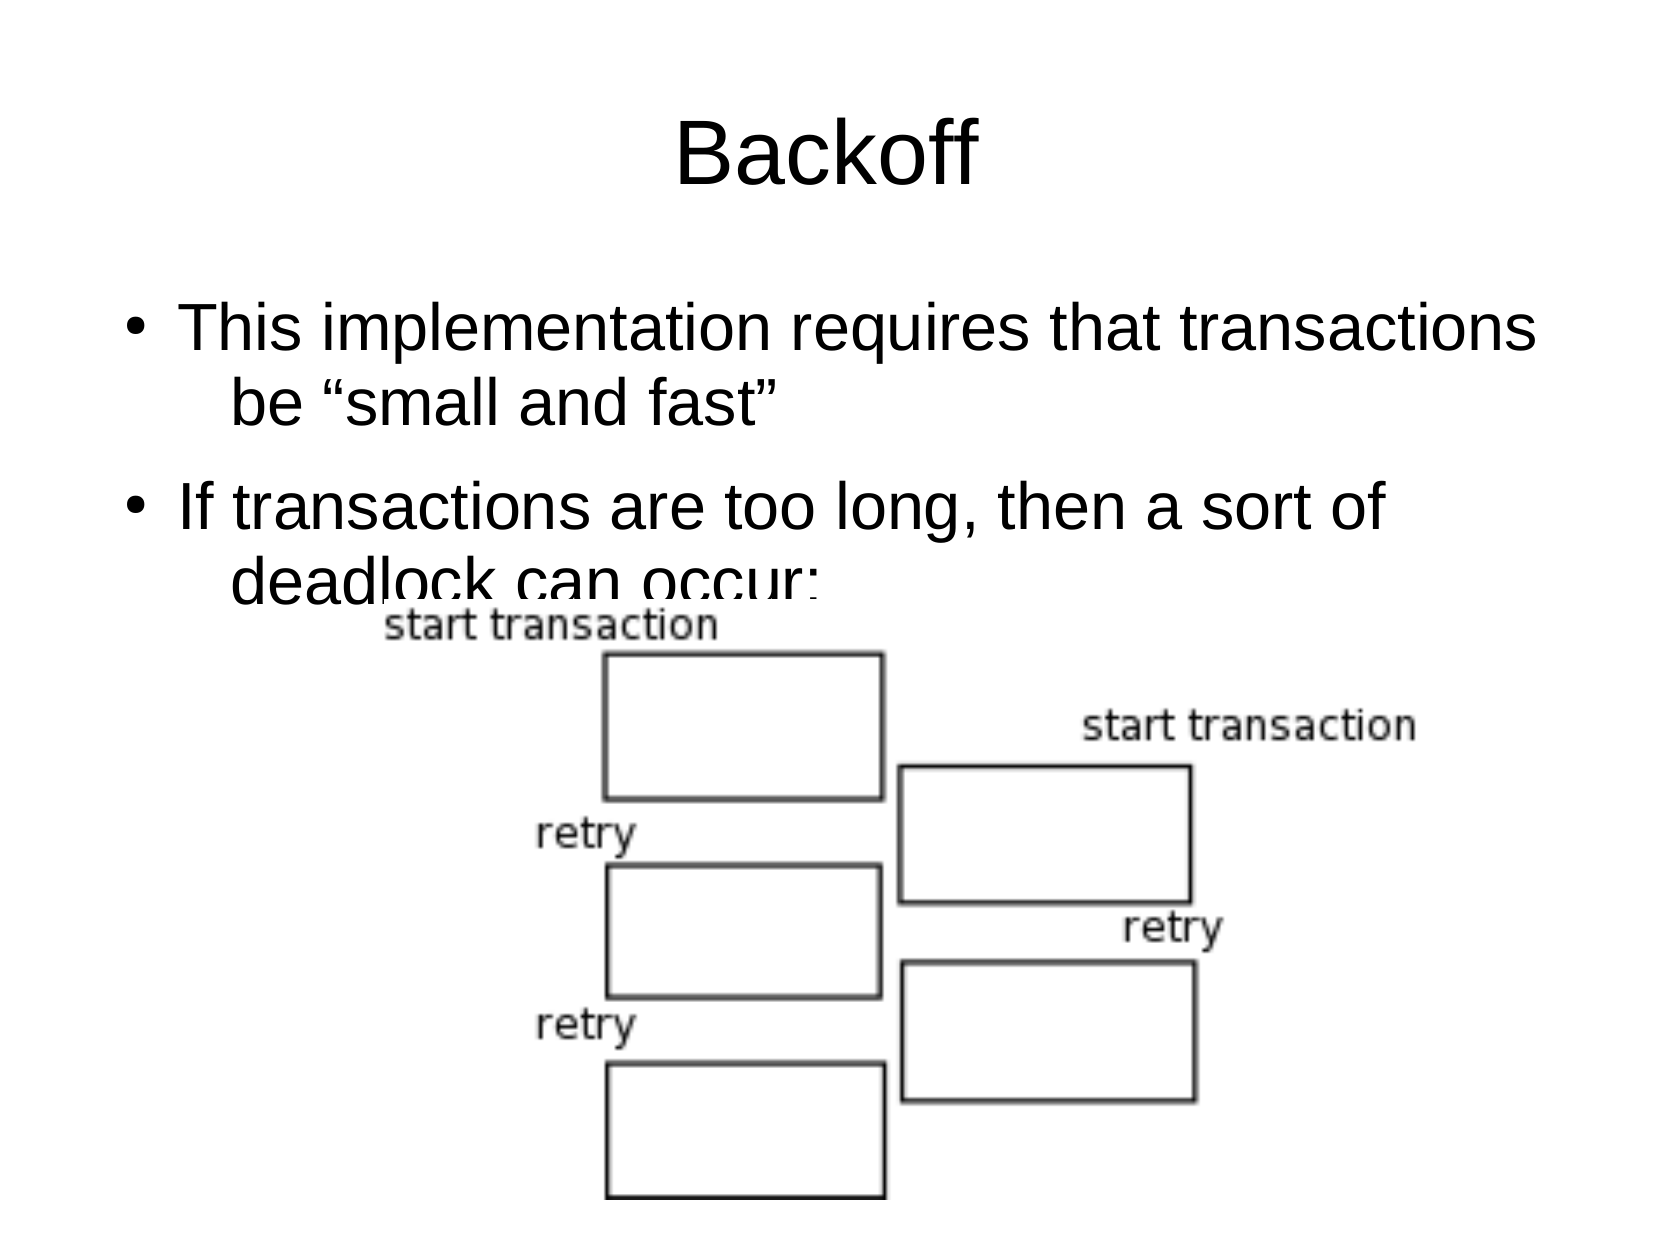

# Backoff
This implementation requires that transactions be “small and fast”
If transactions are too long, then a sort of deadlock can occur: